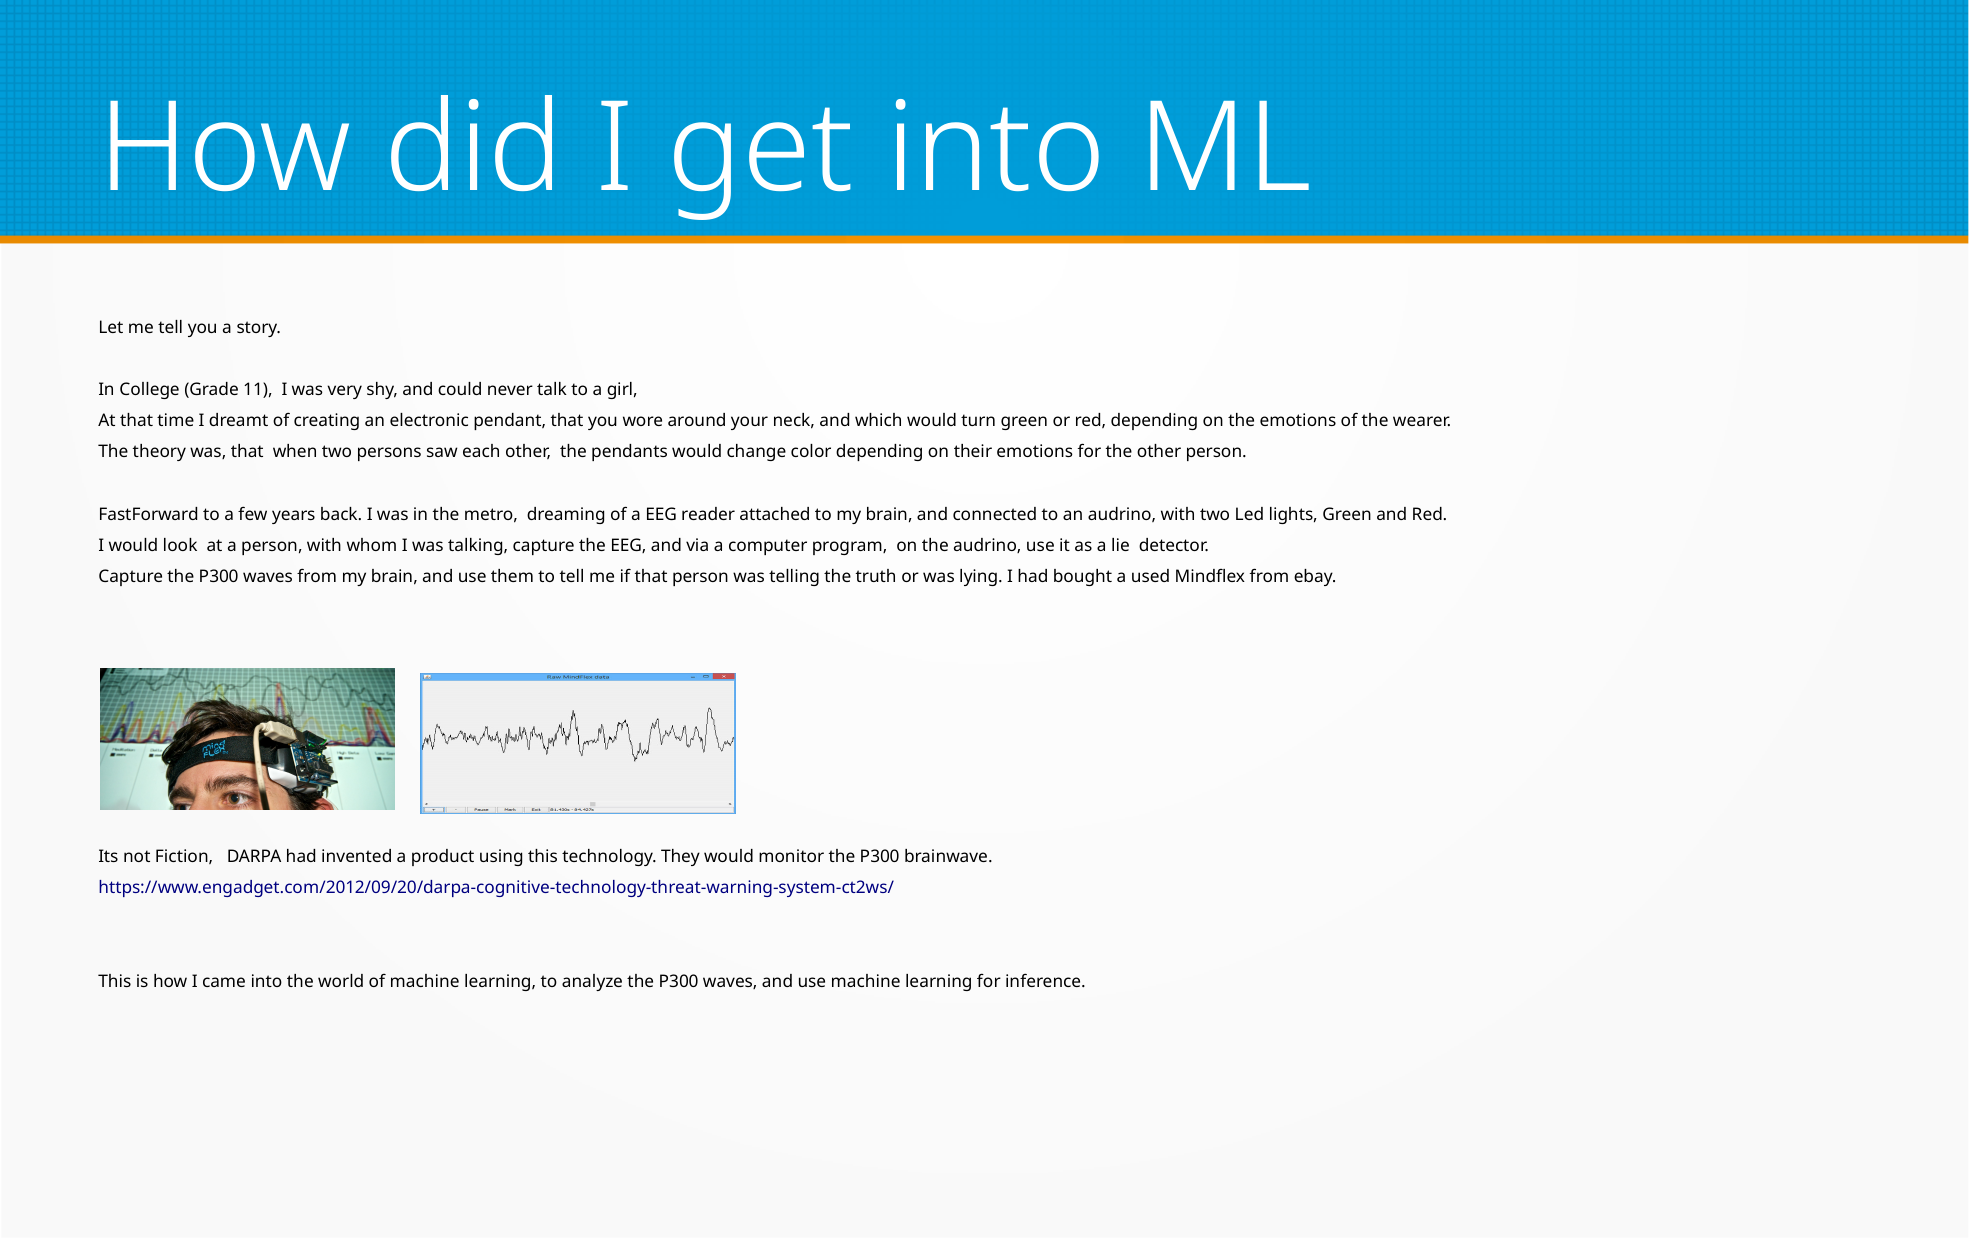

# How did I get into ML
Let me tell you a story.
In College (Grade 11), I was very shy, and could never talk to a girl,
At that time I dreamt of creating an electronic pendant, that you wore around your neck, and which would turn green or red, depending on the emotions of the wearer.
The theory was, that when two persons saw each other, the pendants would change color depending on their emotions for the other person.
FastForward to a few years back. I was in the metro, dreaming of a EEG reader attached to my brain, and connected to an audrino, with two Led lights, Green and Red.
I would look at a person, with whom I was talking, capture the EEG, and via a computer program, on the audrino, use it as a lie detector.
Capture the P300 waves from my brain, and use them to tell me if that person was telling the truth or was lying. I had bought a used Mindflex from ebay.
Its not Fiction, DARPA had invented a product using this technology. They would monitor the P300 brainwave.
https://www.engadget.com/2012/09/20/darpa-cognitive-technology-threat-warning-system-ct2ws/
This is how I came into the world of machine learning, to analyze the P300 waves, and use machine learning for inference.